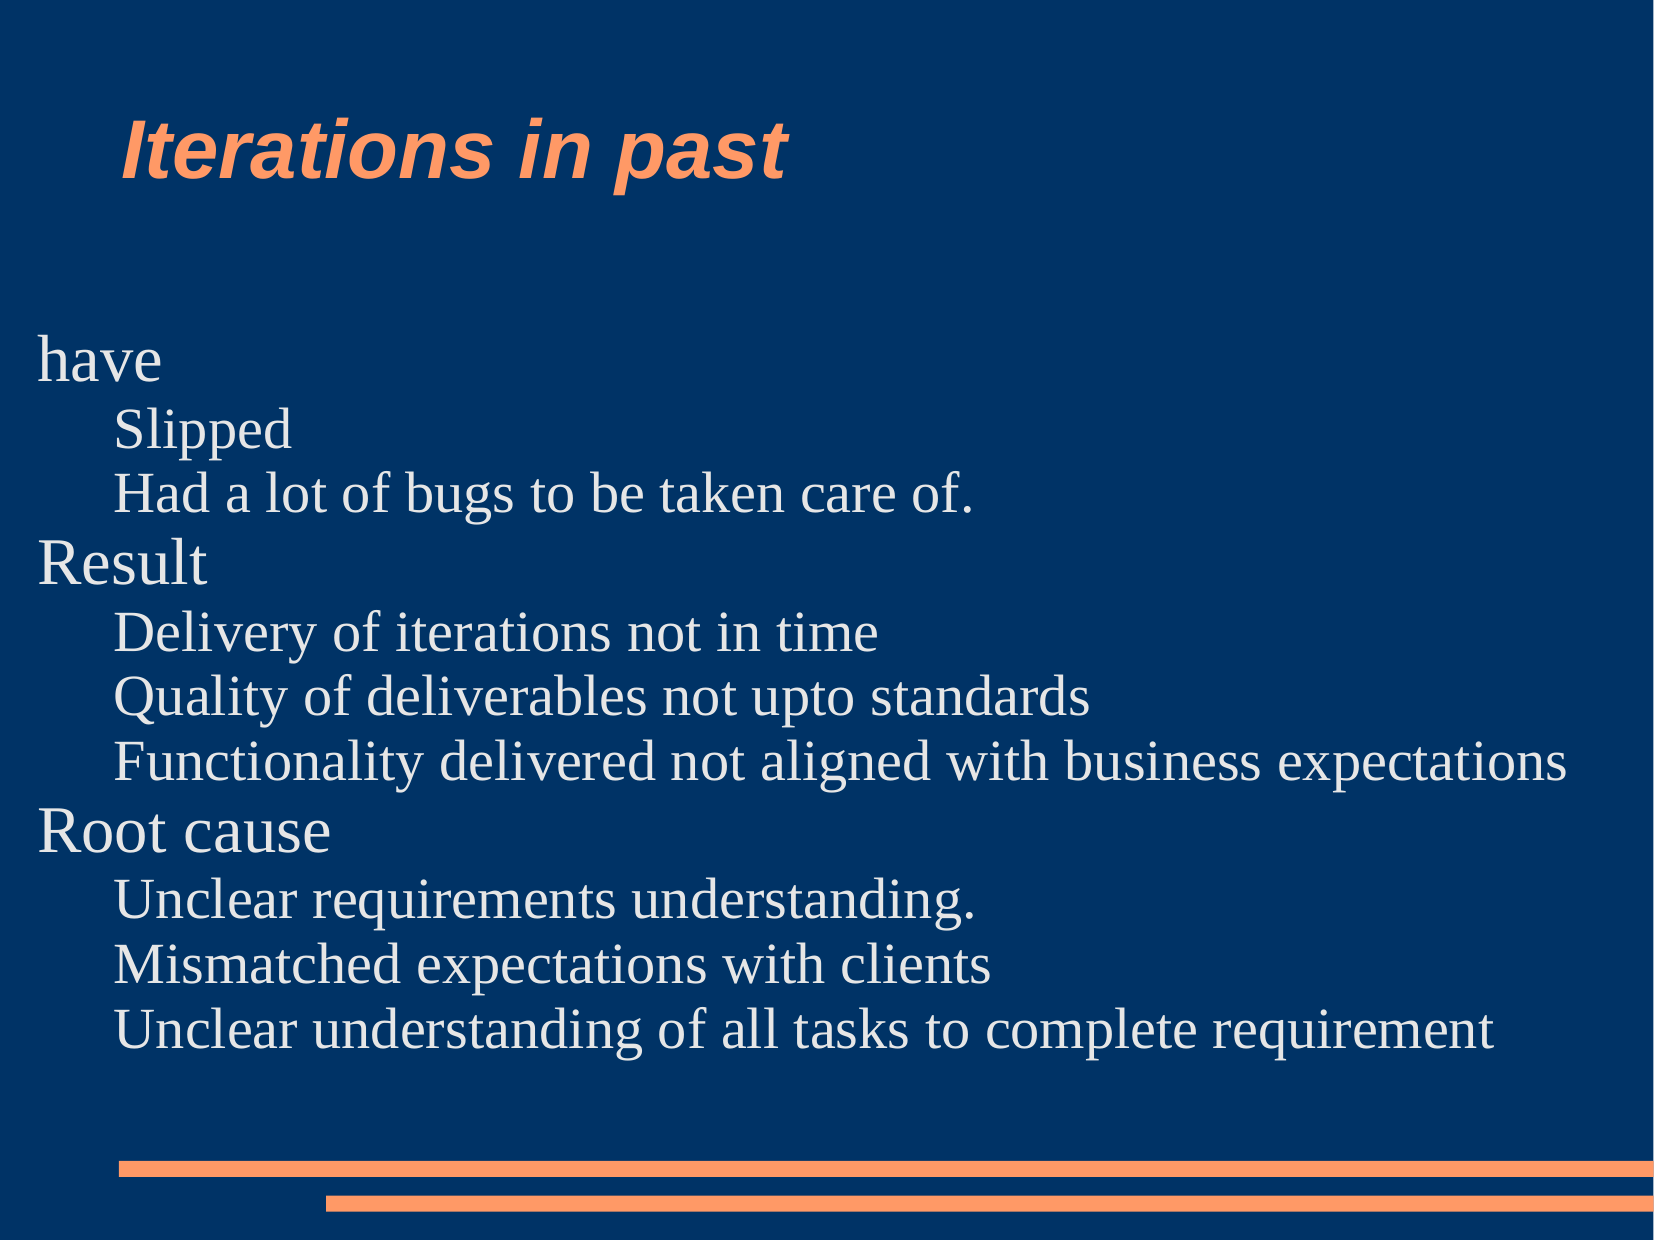

# Iterations in past
have
Slipped
Had a lot of bugs to be taken care of.
Result
Delivery of iterations not in time
Quality of deliverables not upto standards
Functionality delivered not aligned with business expectations
Root cause
Unclear requirements understanding.
Mismatched expectations with clients
Unclear understanding of all tasks to complete requirement